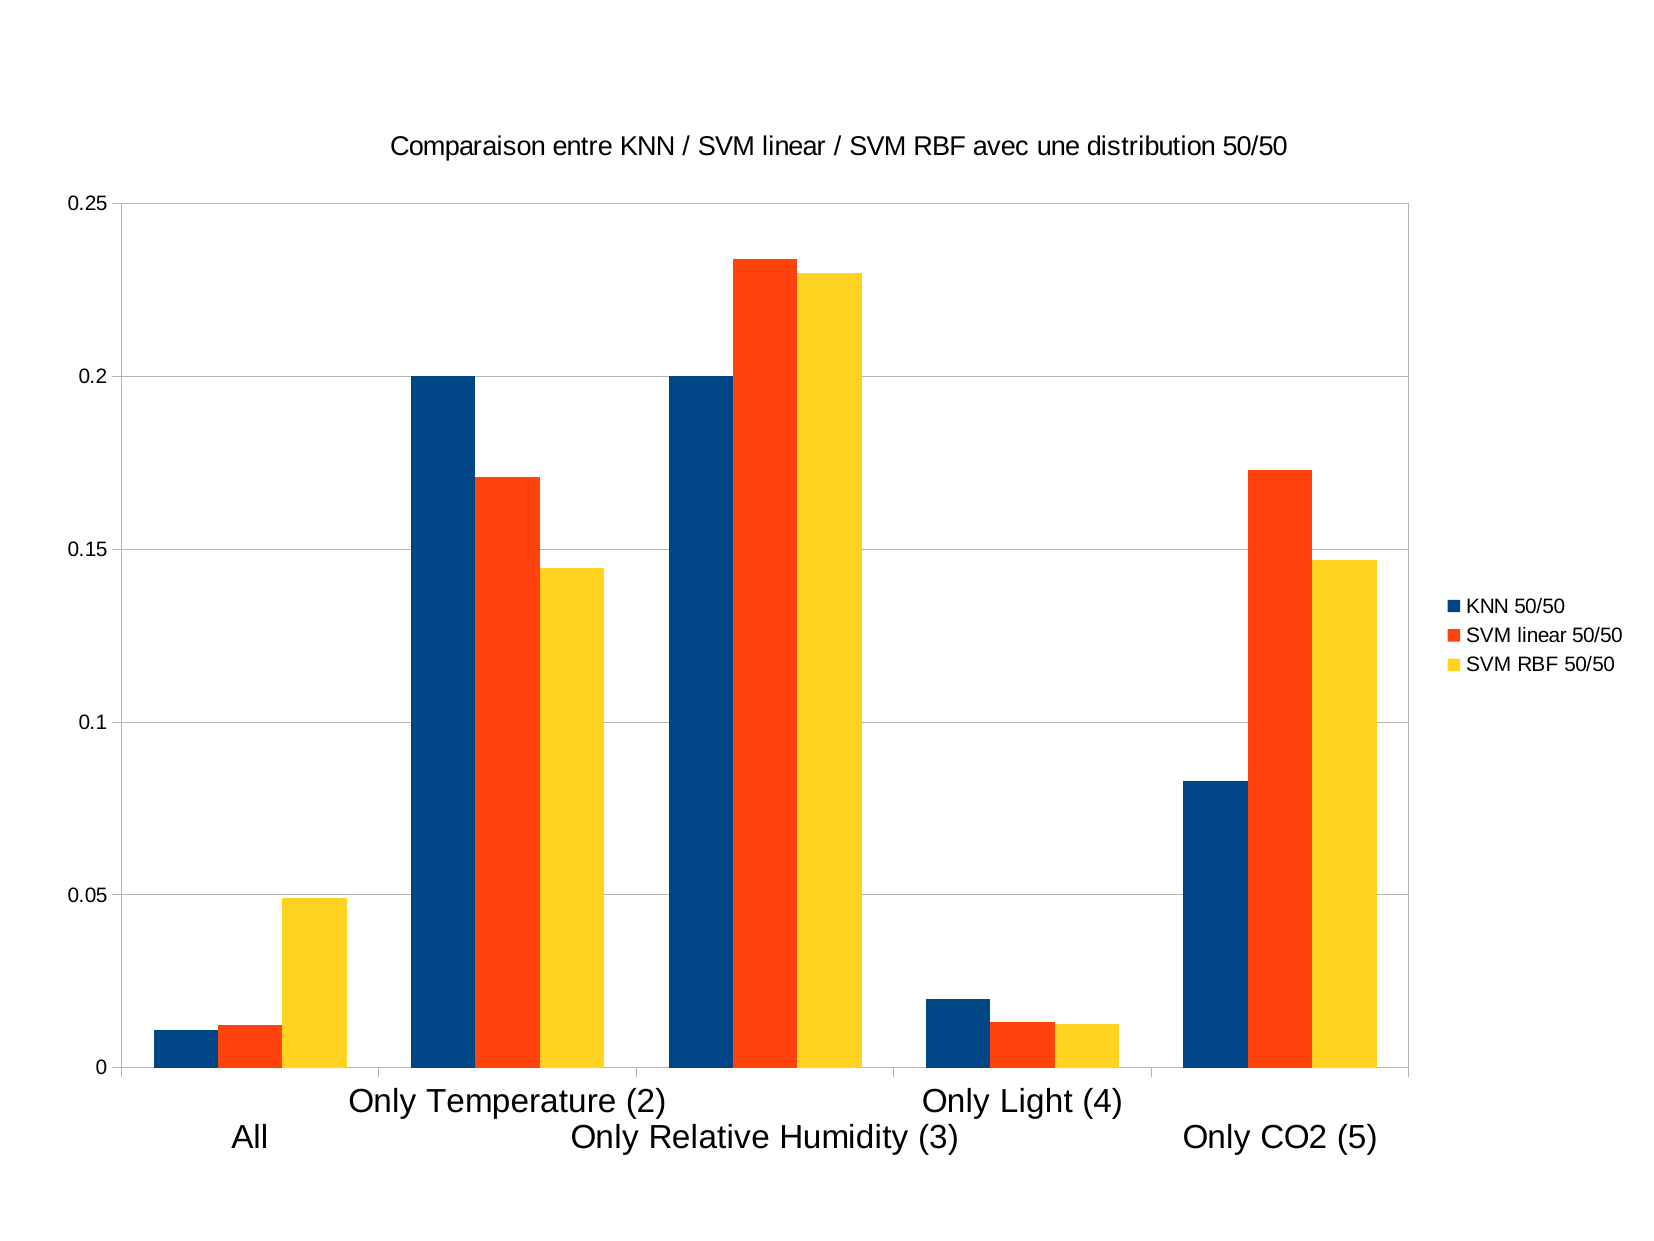

### Chart: Comparaison entre KNN / SVM linear / SVM RBF avec une distribution 50/50
| Category | KNN 50/50 | SVM linear 50/50 | SVM RBF 50/50 |
|---|---|---|---|
| All | 0.011 | 0.0124 | 0.049 |
| Only Temperature (2) | 0.2 | 0.171 | 0.1447 |
| Only Relative Humidity (3) | 0.2 | 0.234 | 0.23 |
| Only Light (4) | 0.02 | 0.0132 | 0.0126 |
| Only CO2 (5) | 0.083 | 0.173 | 0.147 |